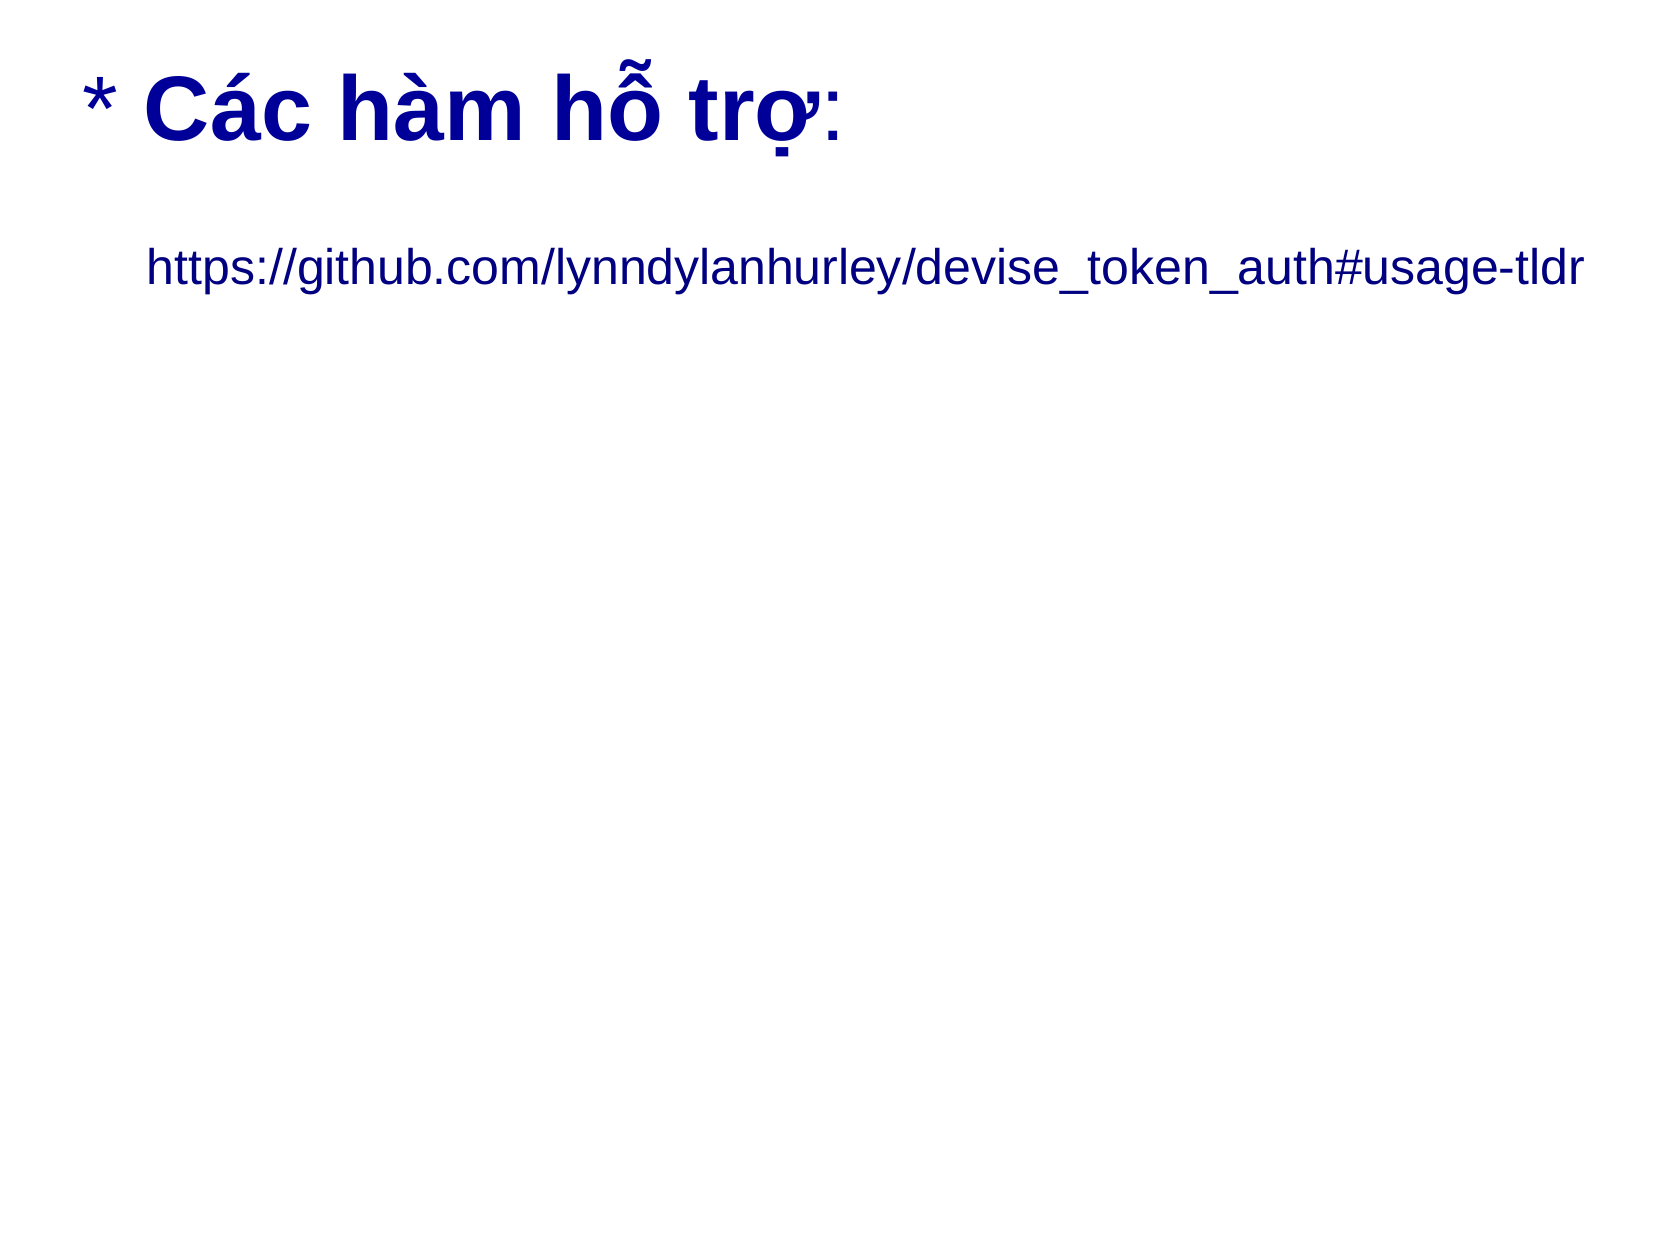

# * Các hàm hỗ trợ:
https://github.com/lynndylanhurley/devise_token_auth#usage-tldr